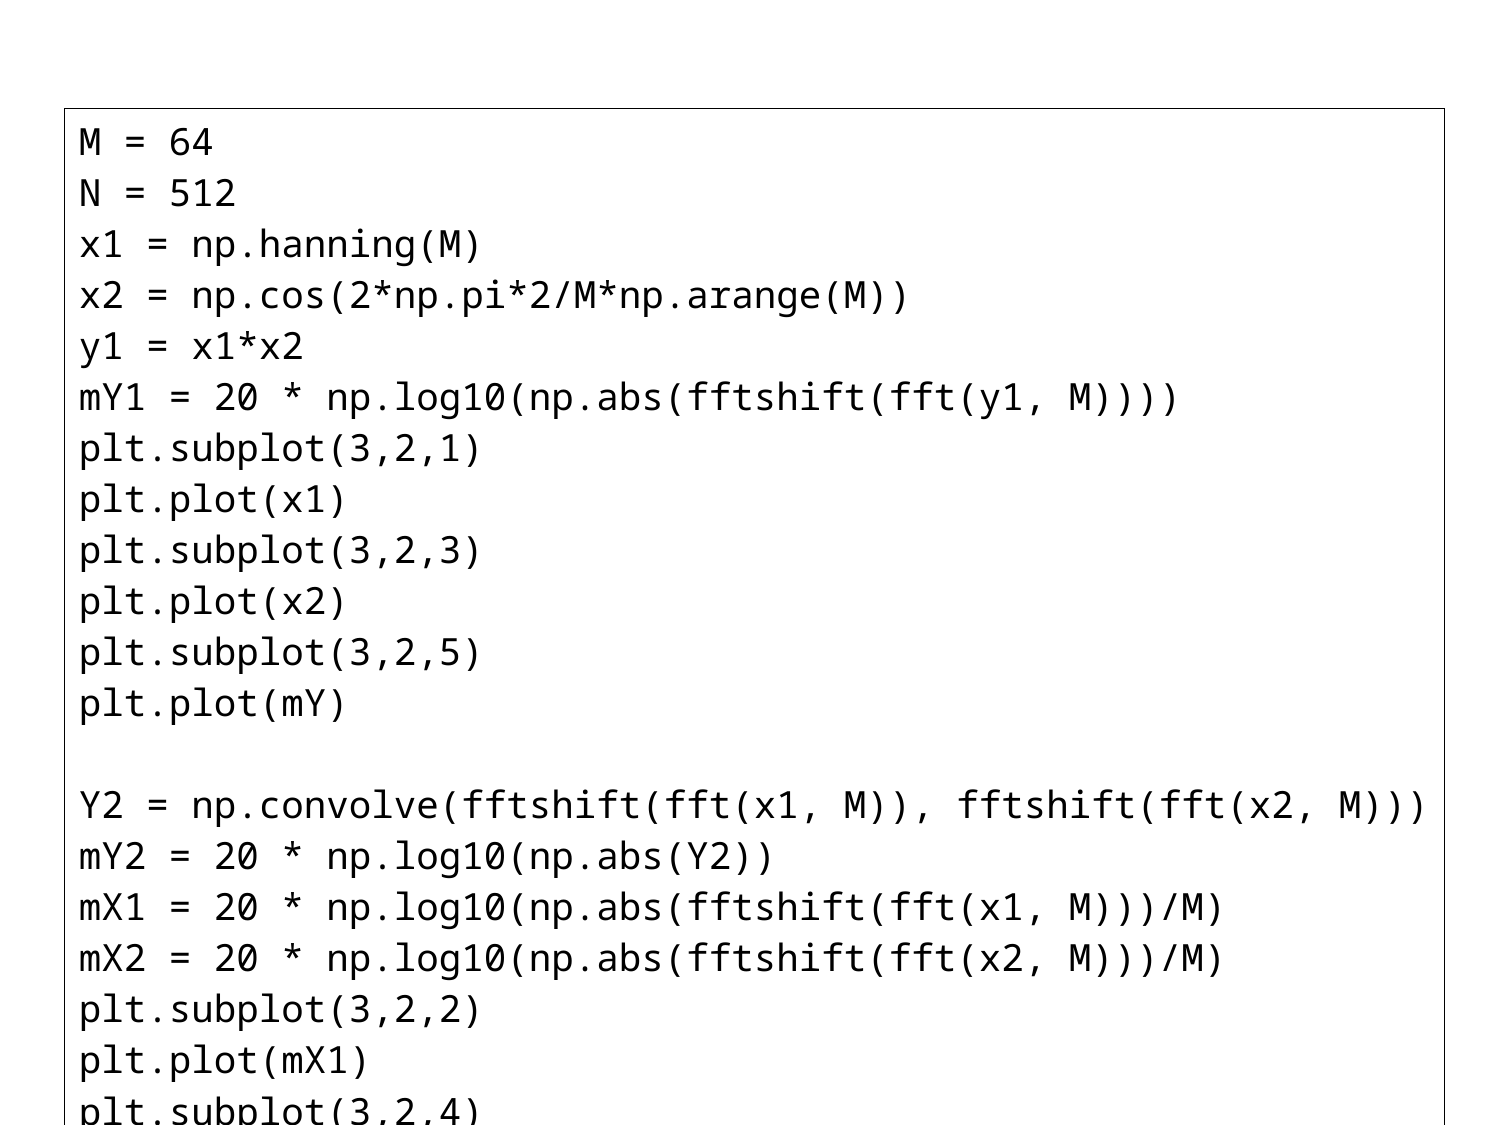

M = 64
N = 512
x1 = np.hanning(M)
x2 = np.cos(2*np.pi*2/M*np.arange(M))
y1 = x1*x2
mY1 = 20 * np.log10(np.abs(fftshift(fft(y1, M))))
plt.subplot(3,2,1)
plt.plot(x1)
plt.subplot(3,2,3)
plt.plot(x2)
plt.subplot(3,2,5)
plt.plot(mY)
Y2 = np.convolve(fftshift(fft(x1, M)), fftshift(fft(x2, M)))
mY2 = 20 * np.log10(np.abs(Y2))
mX1 = 20 * np.log10(np.abs(fftshift(fft(x1, M)))/M)
mX2 = 20 * np.log10(np.abs(fftshift(fft(x2, M)))/M)
plt.subplot(3,2,2)
plt.plot(mX1)
plt.subplot(3,2,4)
plt.plot(mX2)
plt.subplot(3,2,6)
plt.plot(mY2[M/2:M+M/2])